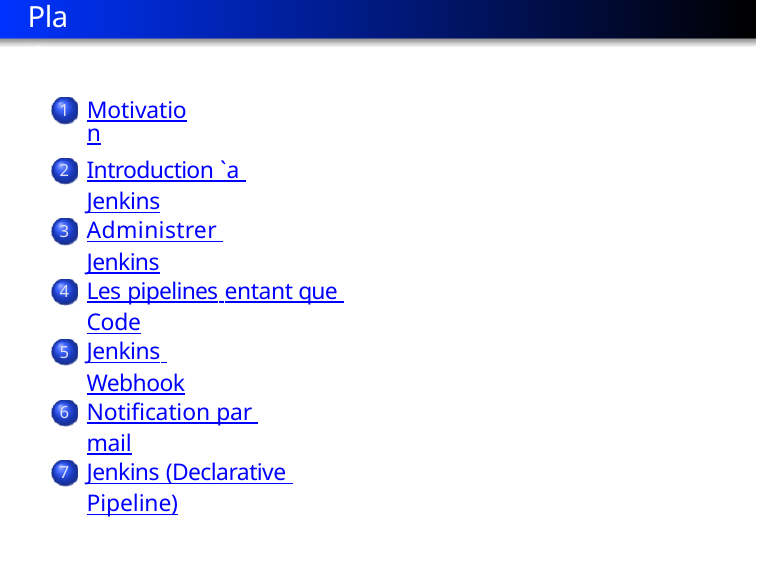

# Plan
Motivation
1
Introduction `a Jenkins
2
Administrer Jenkins
3
Les pipelines entant que Code
4
Jenkins Webhook
5
Notification par mail
6
Jenkins (Declarative Pipeline)
7